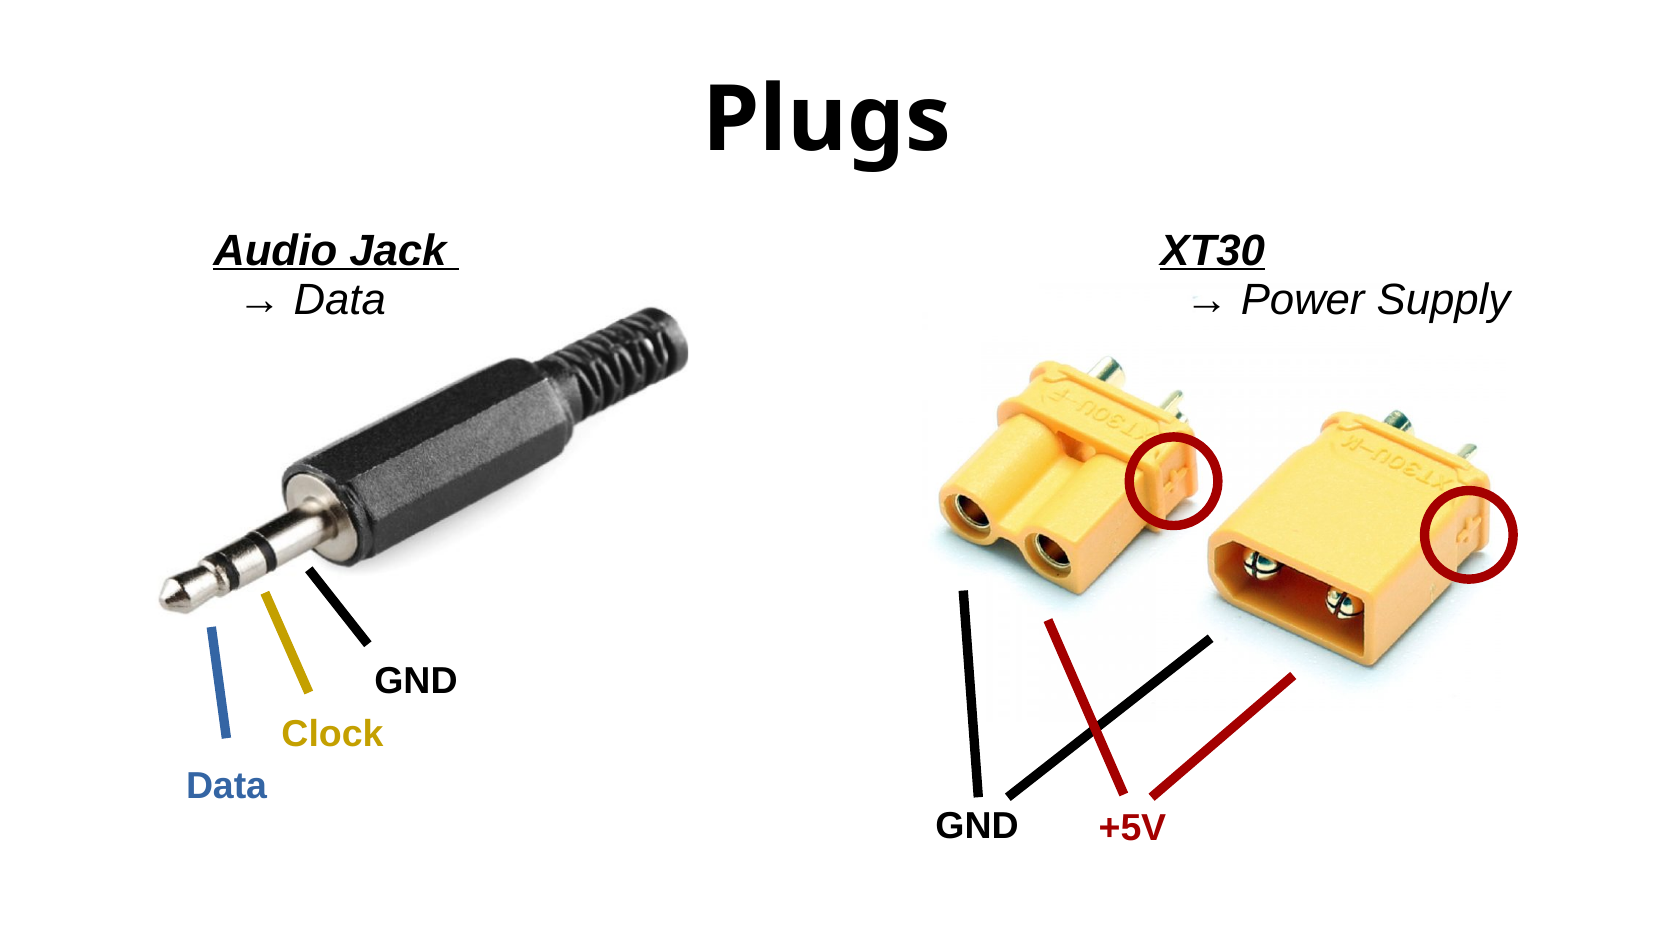

# Plugs
Audio Jack
 → Data
XT30
 → Power Supply
GND
Clock
Data
GND
+5V